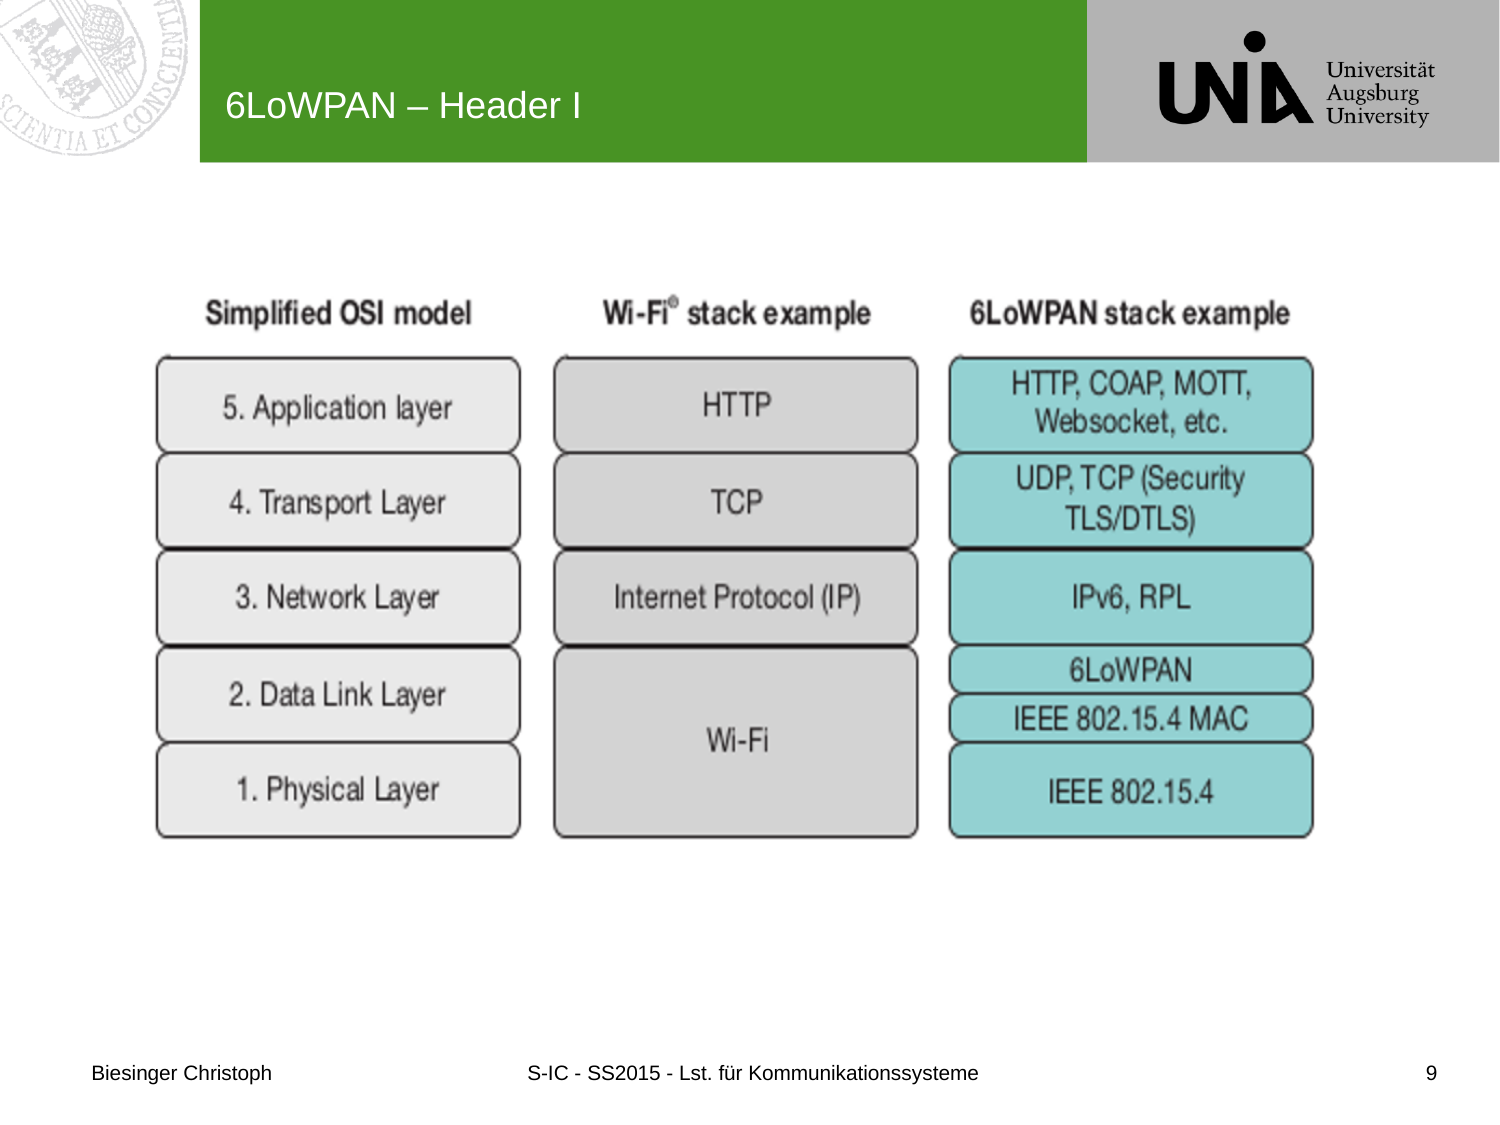

# 6LoWPAN – Header I
Biesinger Christoph
S-IC - SS2015 - Lst. für Kommunikationssysteme